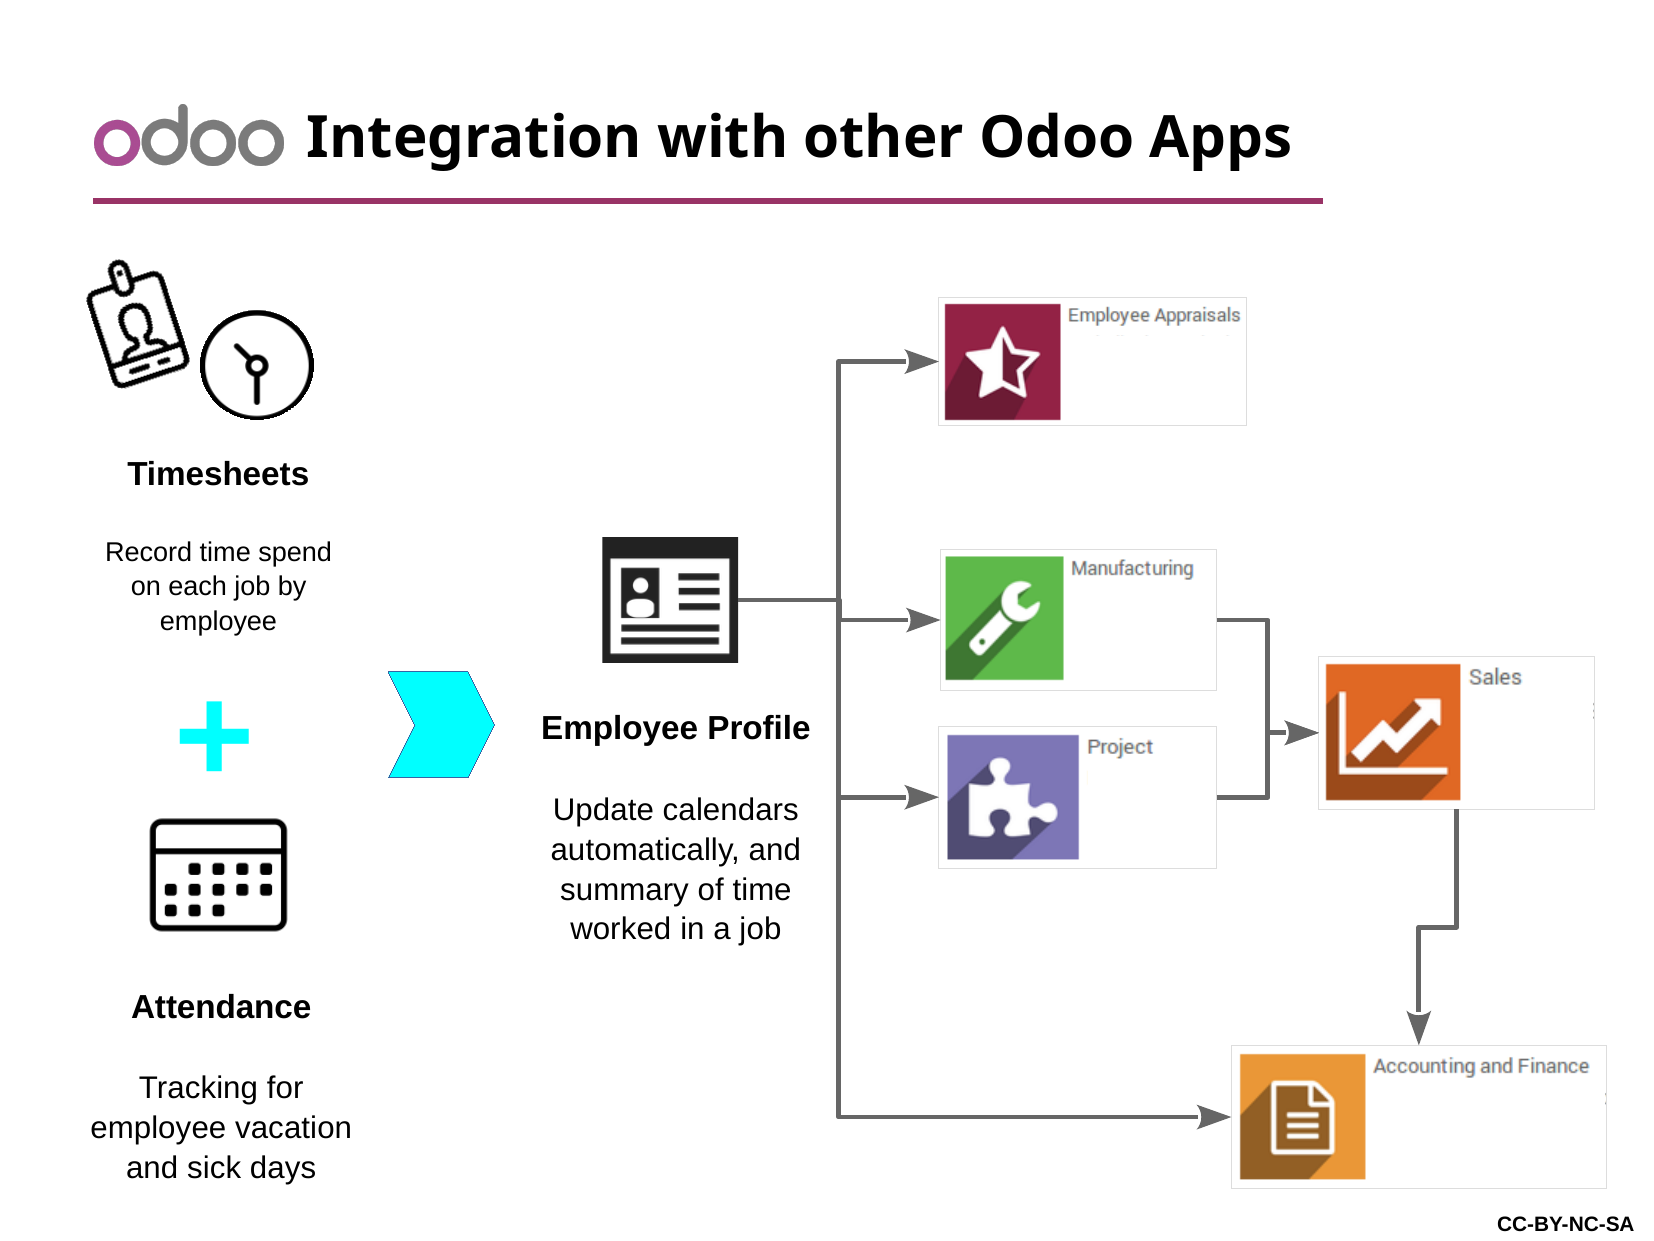

# Integration with other Odoo Apps
Timesheets
Record time spend on each job by employee
+
Employee Profile
Update calendars automatically, and summary of time worked in a job
Attendance
Tracking for employee vacation and sick days
CC-BY-NC-SA